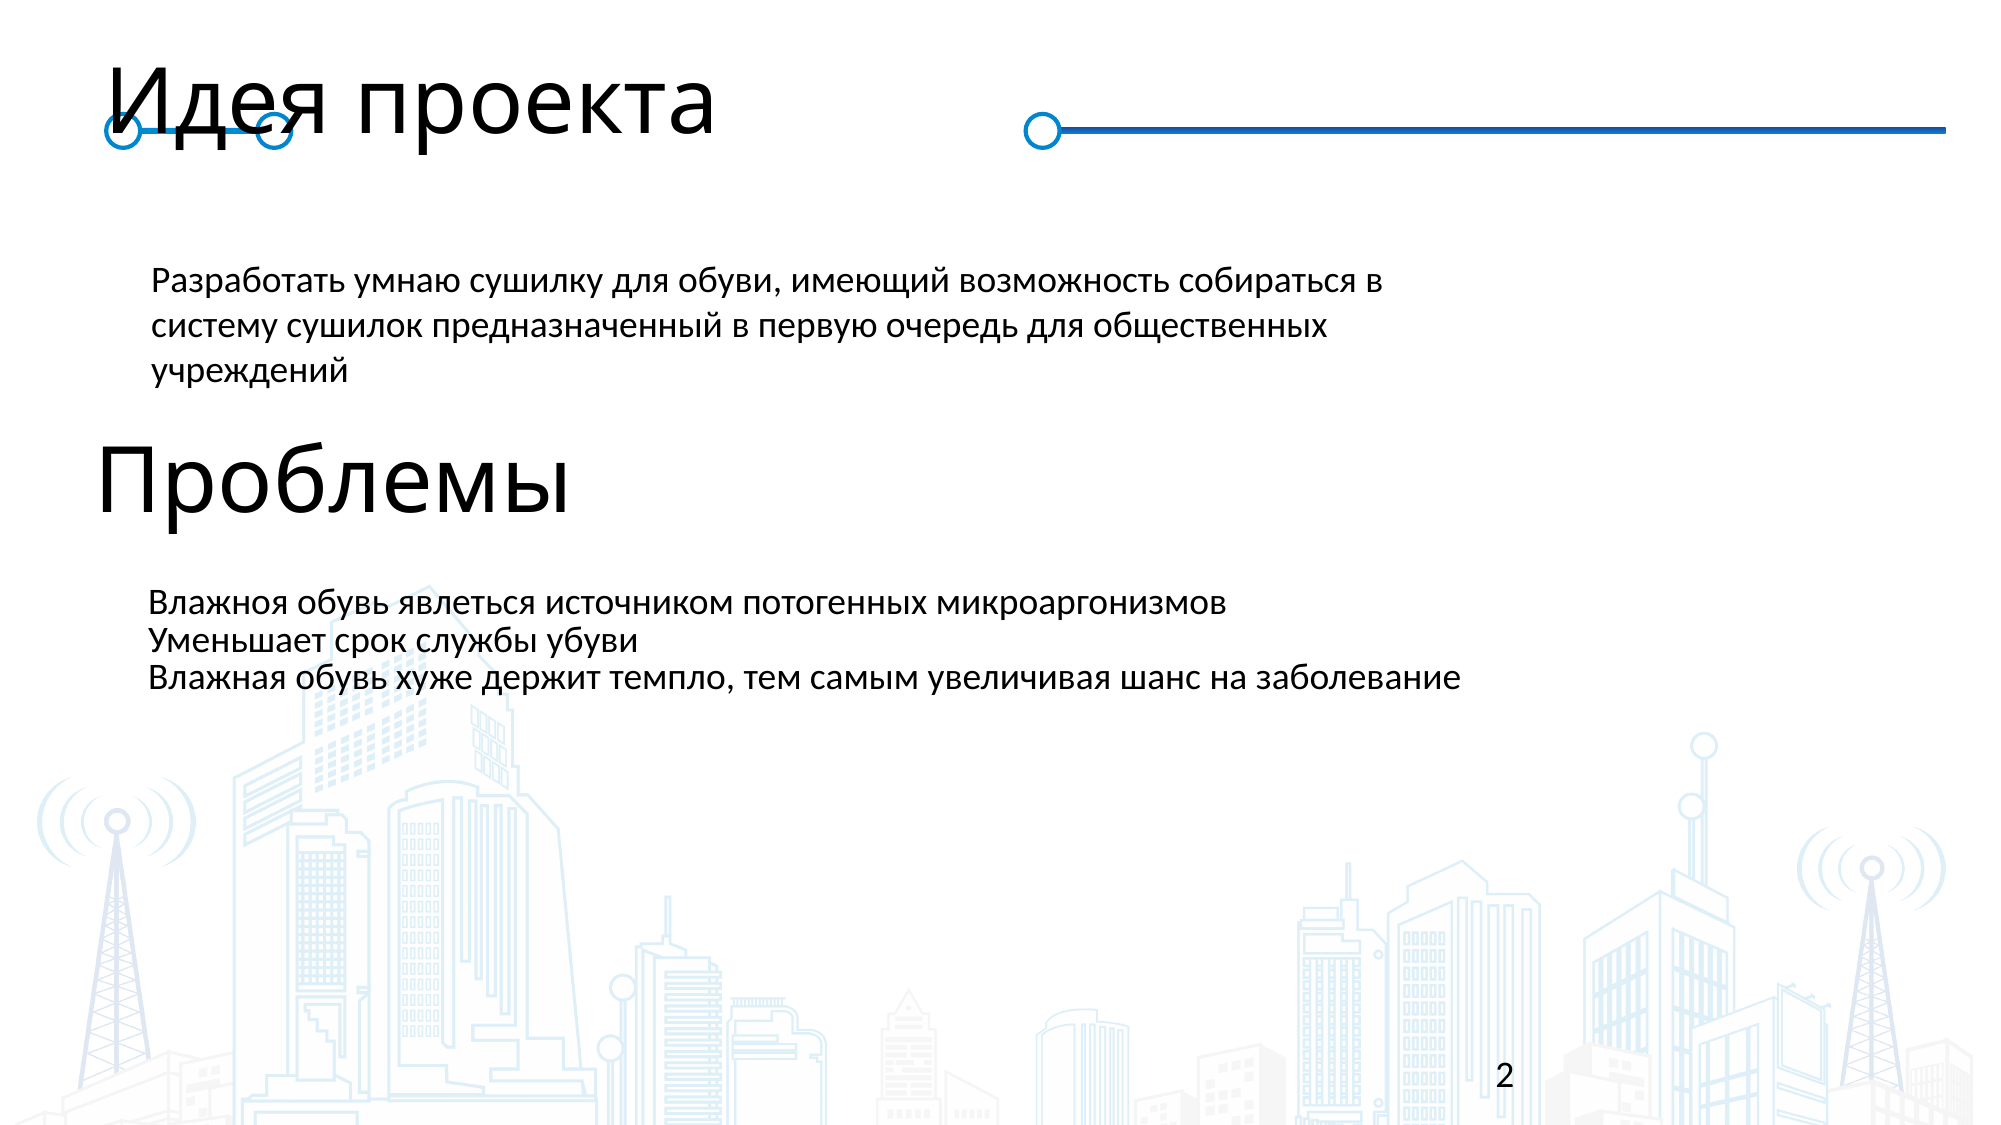

# Идея проекта
Разработать умнаю сушилку для обуви, имеющий возможность собираться в систему сушилок предназначенный в первую очередь для общественных учреждений
Проблемы
Влажноя обувь явлеться источником потогенных микроаргонизмов
Уменьшает срок службы убуви
Влажная обувь хуже держит темпло, тем самым увеличивая шанс на заболевание